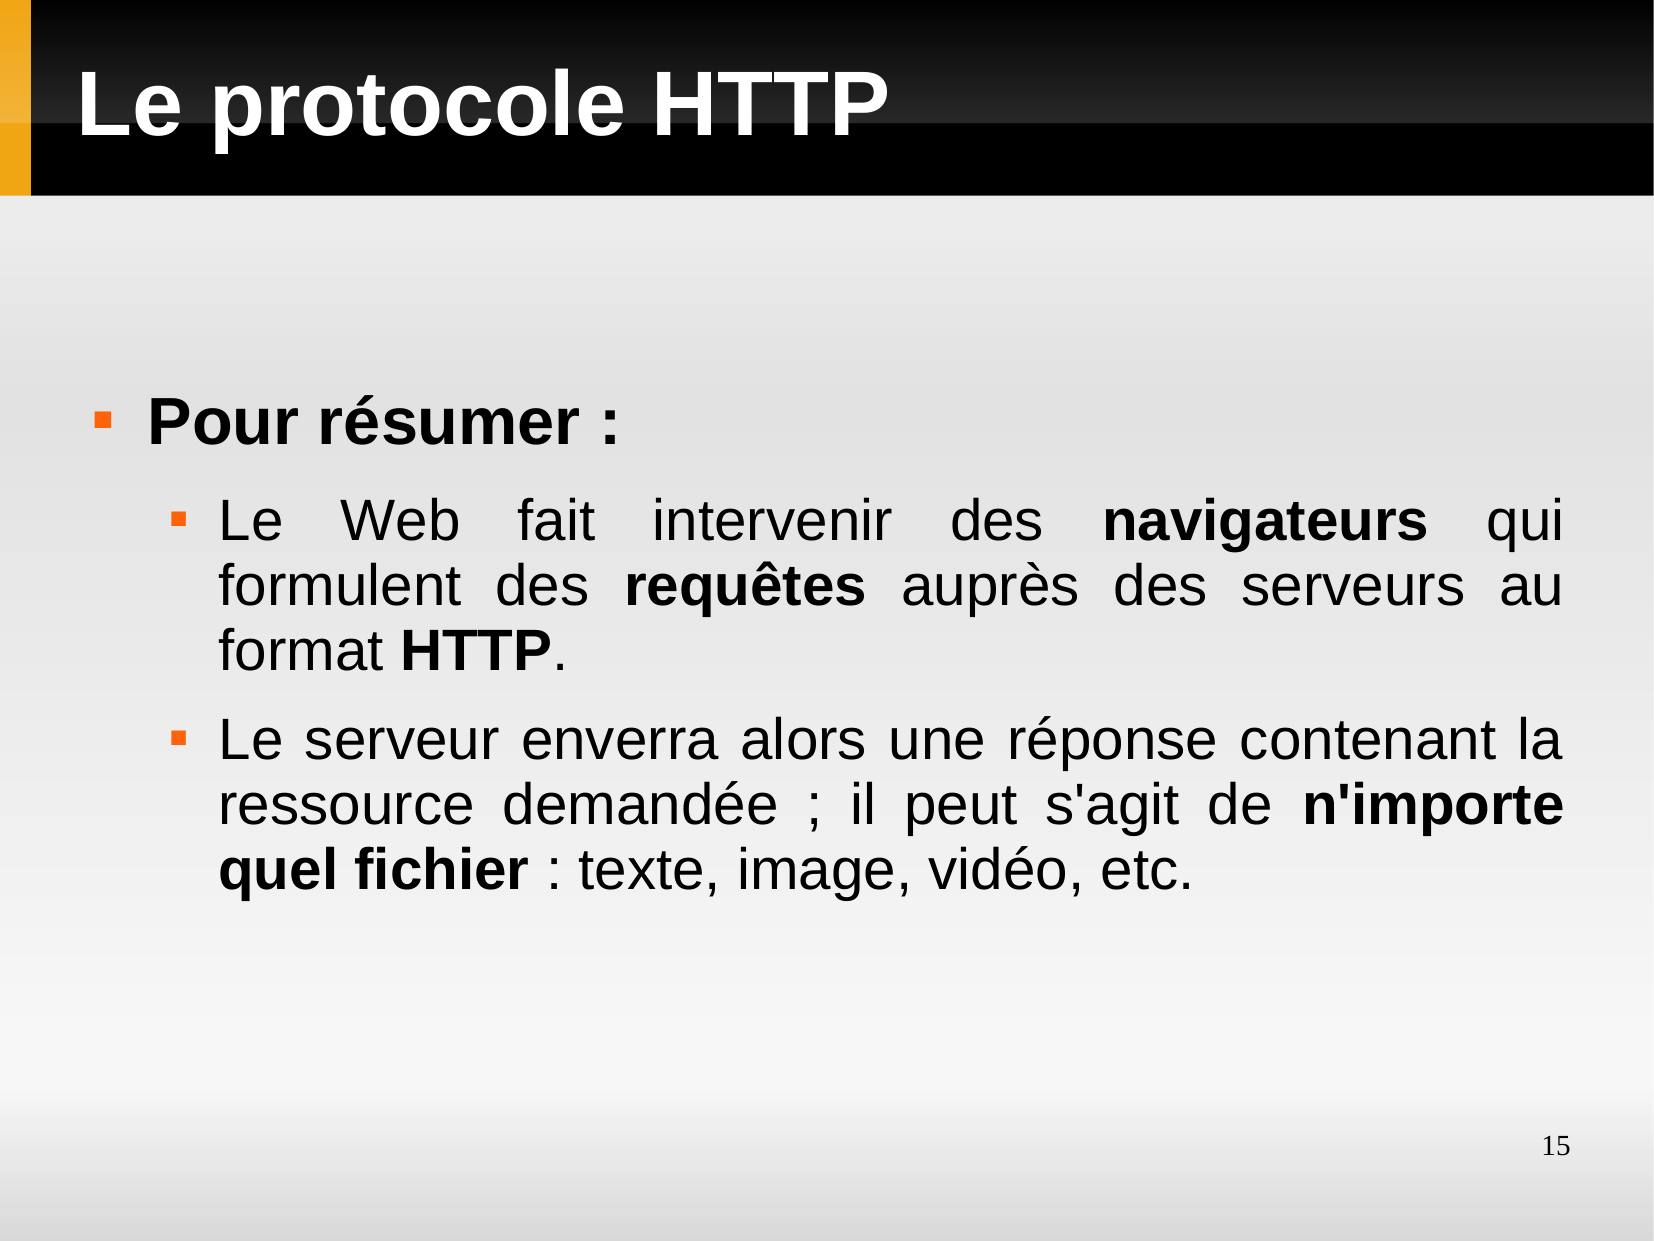

# Le protocole HTTP
Pour résumer :
Le Web fait intervenir des navigateurs qui formulent des requêtes auprès des serveurs au format HTTP.
Le serveur enverra alors une réponse contenant la ressource demandée ; il peut s'agit de n'importe quel fichier : texte, image, vidéo, etc.
15